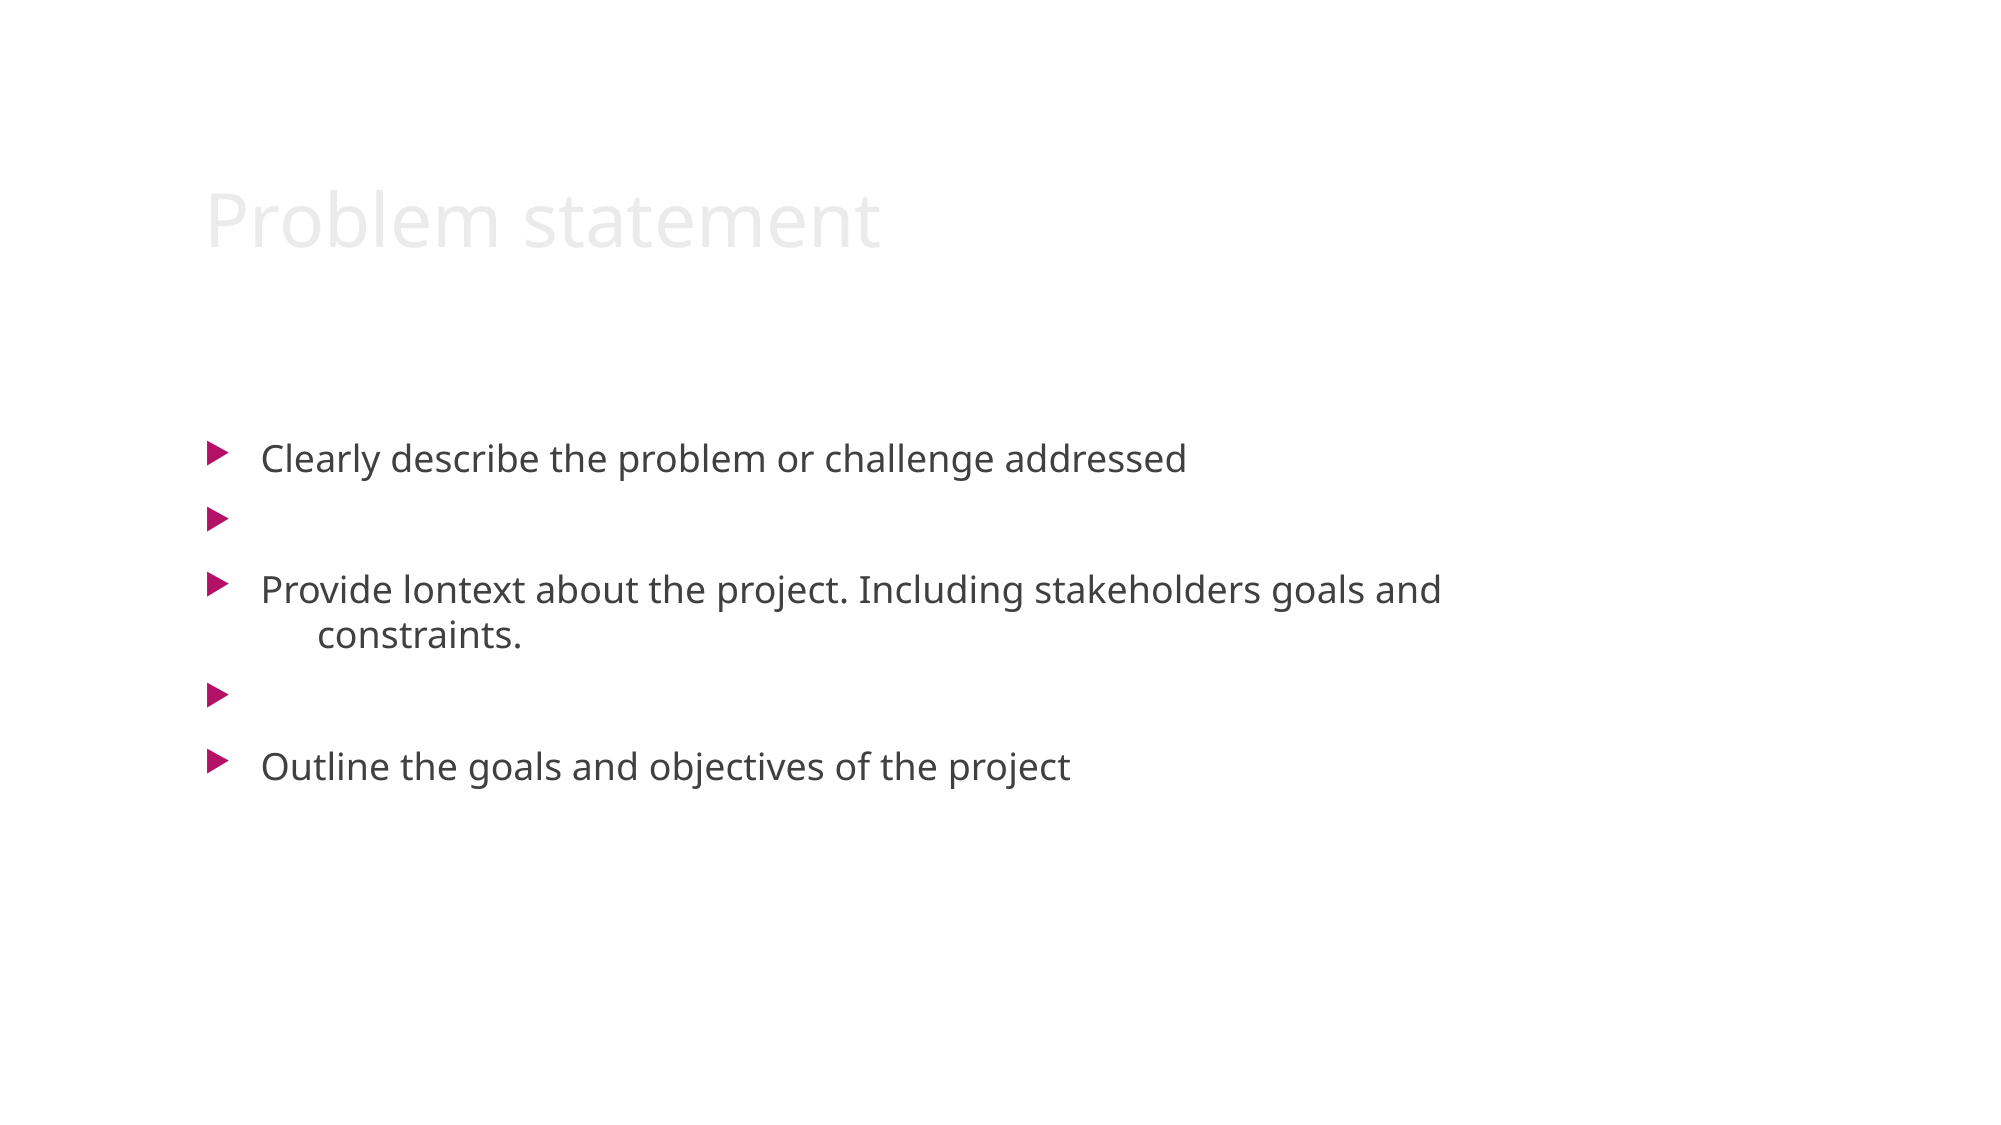

# Problem statement
Clearly describe the problem or challenge addressed
Provide lontext about the project. Including stakeholders goals and constraints.
Outline the goals and objectives of the project